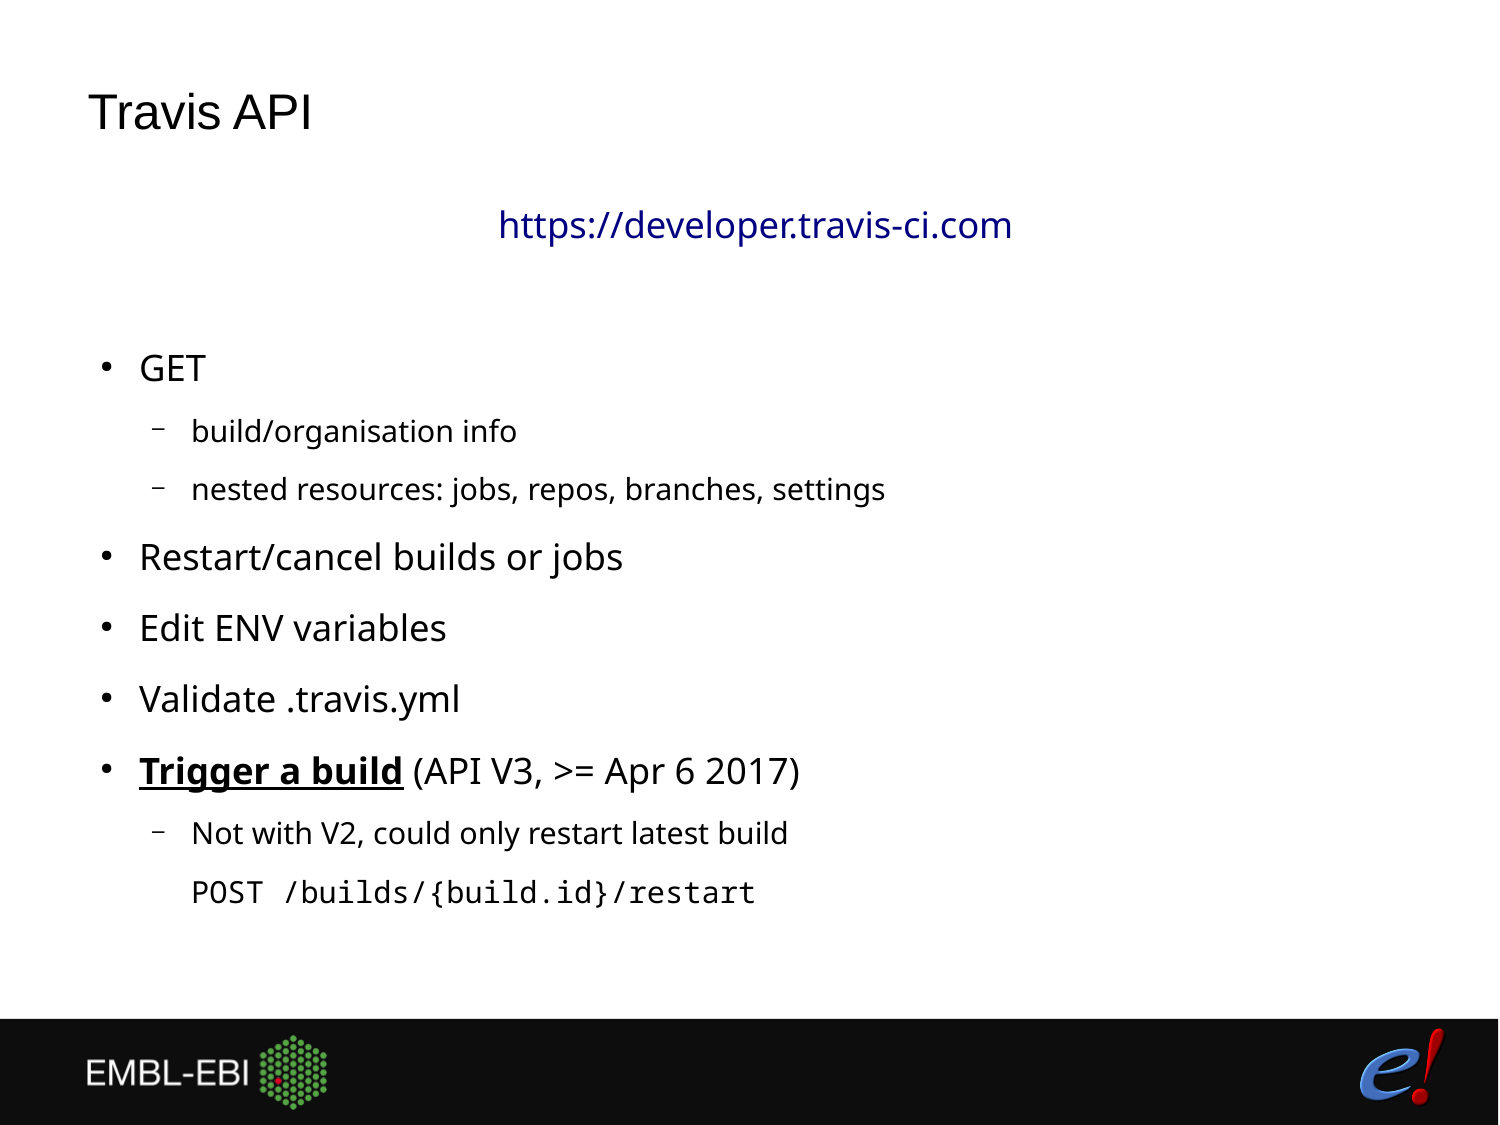

# Travis API
https://developer.travis-ci.com
GET
build/organisation info
nested resources: jobs, repos, branches, settings
Restart/cancel builds or jobs
Edit ENV variables
Validate .travis.yml
Trigger a build (API V3, >= Apr 6 2017)
Not with V2, could only restart latest build
POST /builds/{build.id}/restart